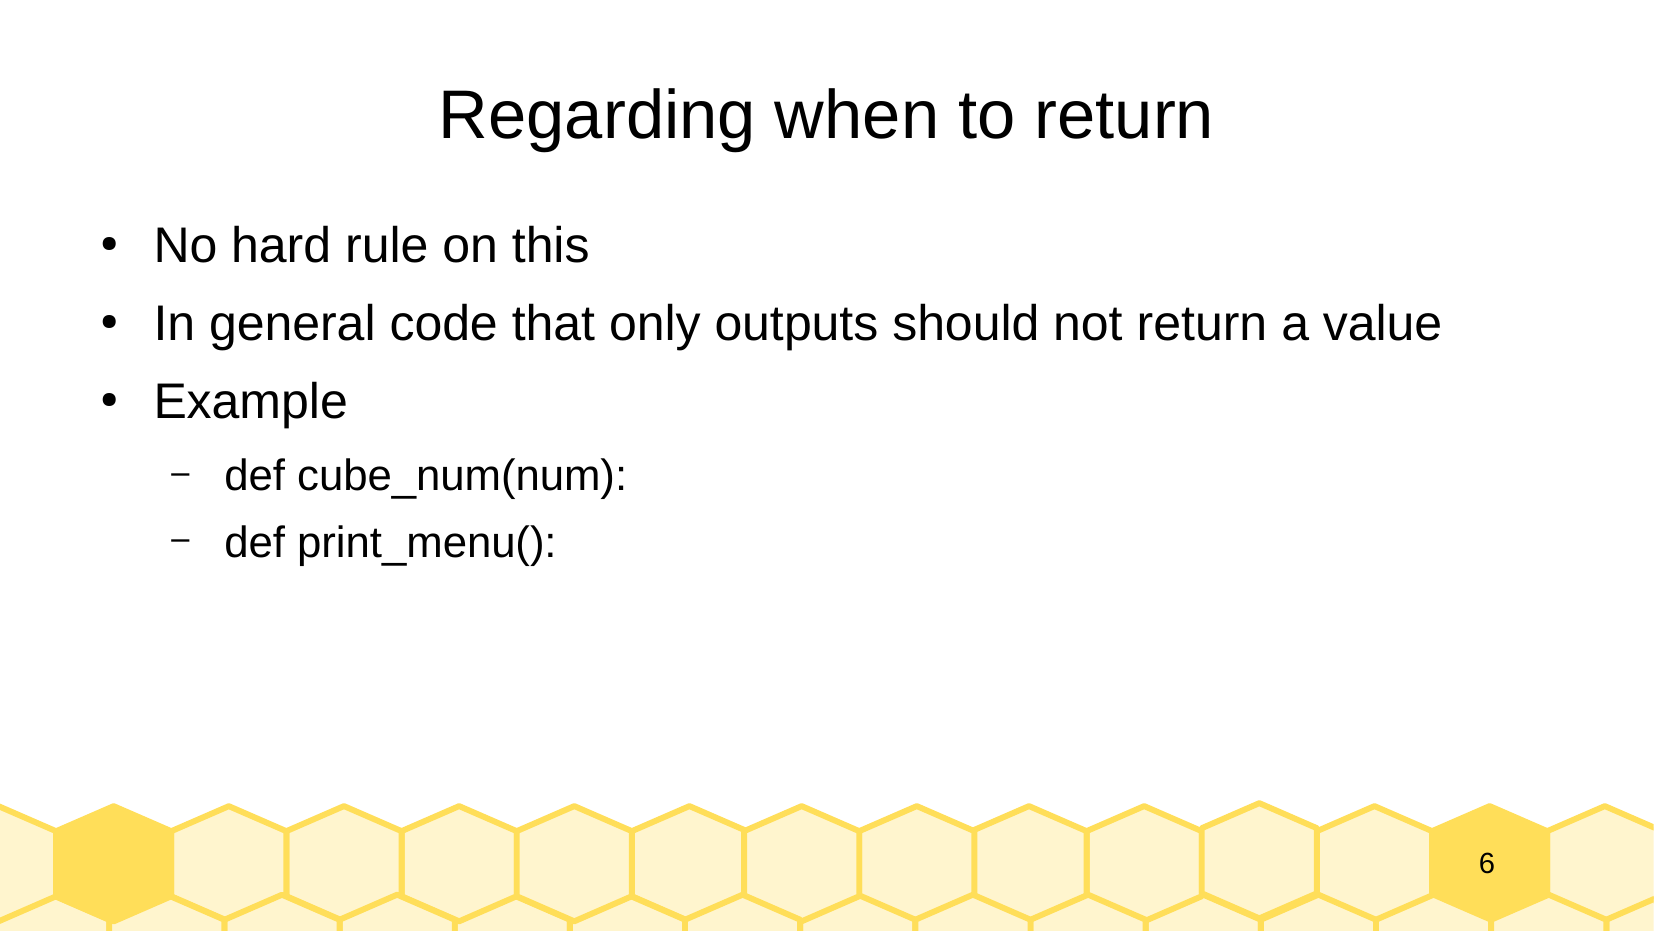

# Regarding when to return
No hard rule on this
In general code that only outputs should not return a value
Example
def cube_num(num):
def print_menu():